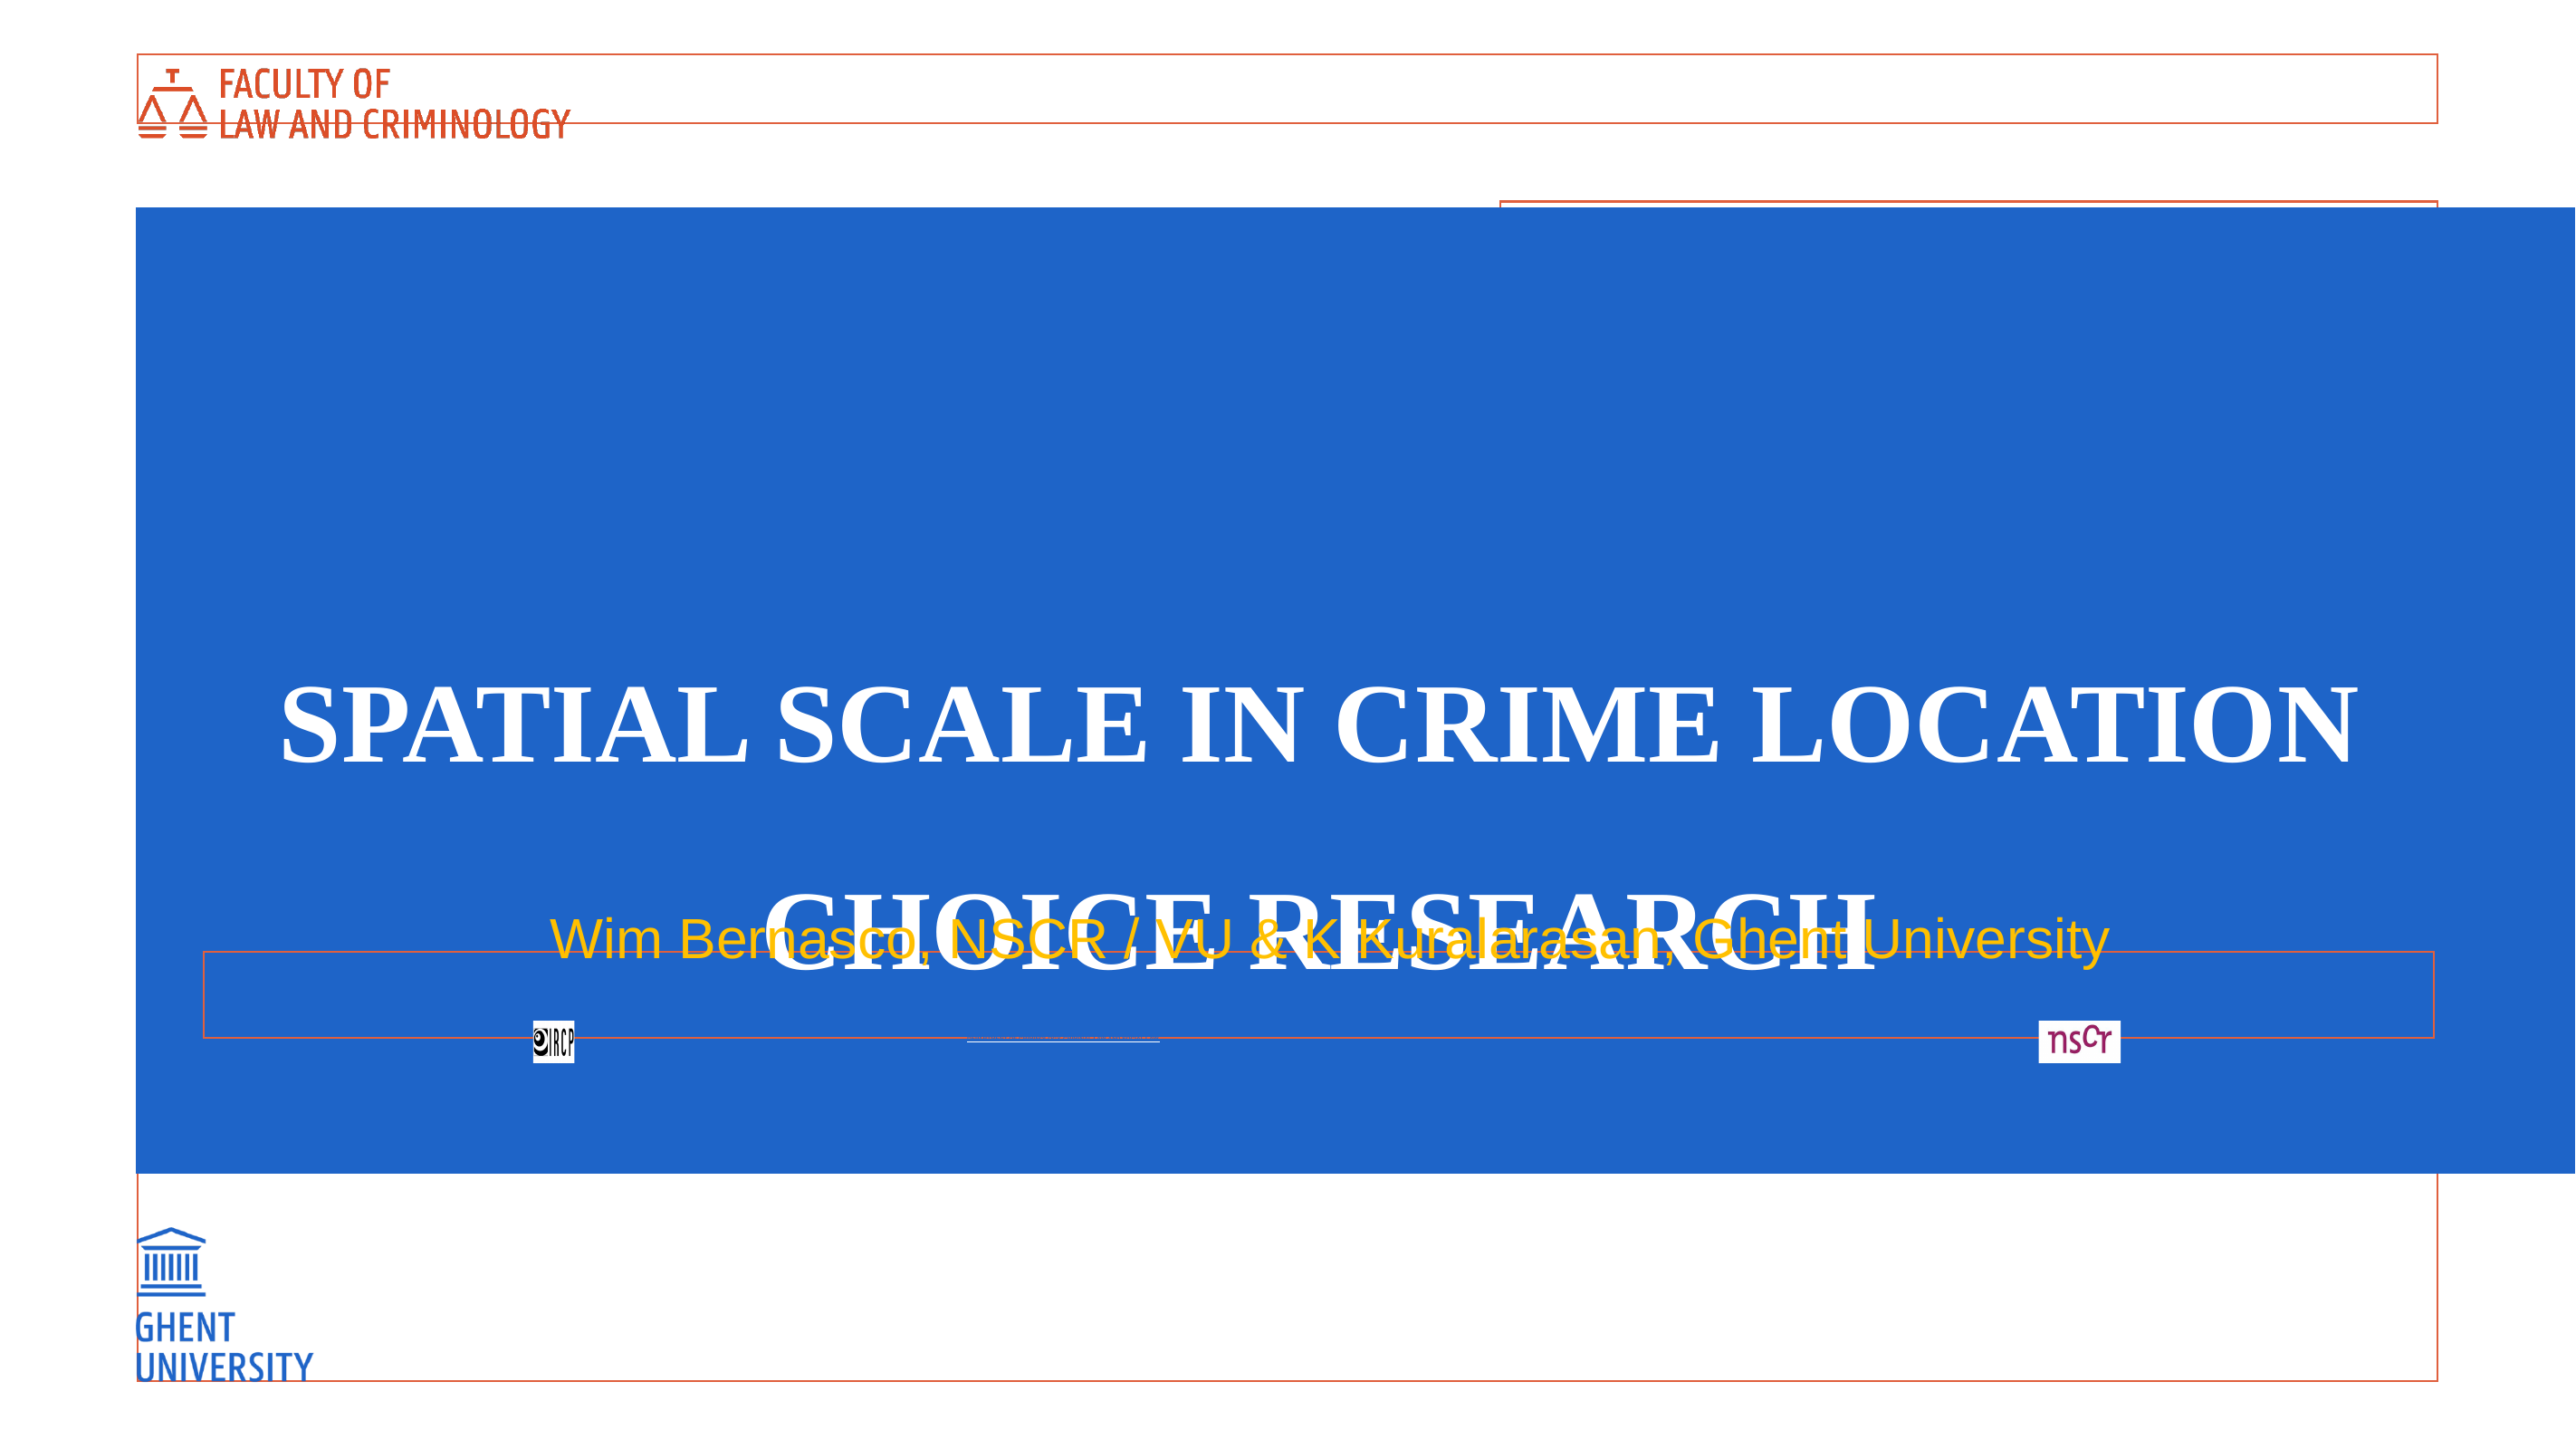

# Spatial scale in crime location choice research
Wim Bernasco, NSCR / VU & K Kuralarasan, Ghent University
Department of Criminology, Criminal Law and Social Law
Institute for International Research on Criminal Policy